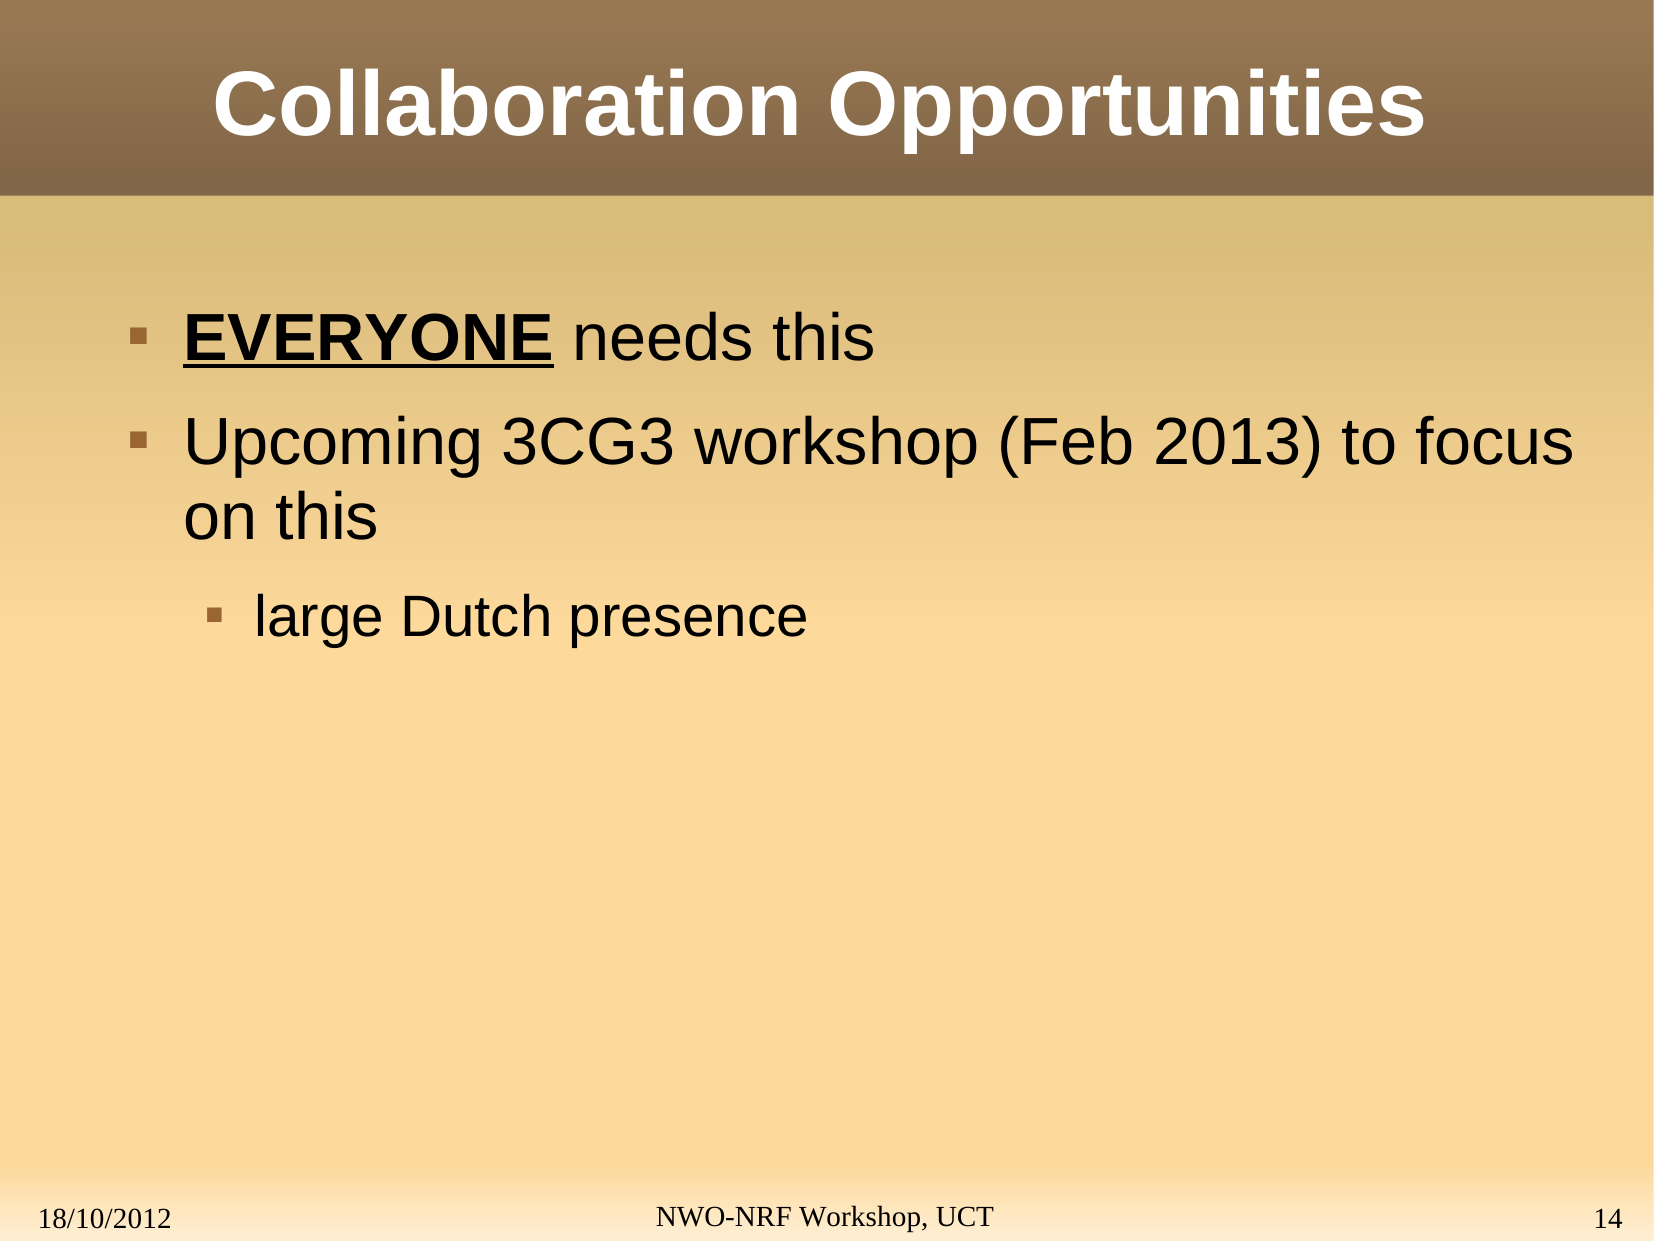

# Collaboration Opportunities
EVERYONE needs this
Upcoming 3CG3 workshop (Feb 2013) to focus on this
large Dutch presence
NWO-NRF Workshop, UCT
18/10/2012
14